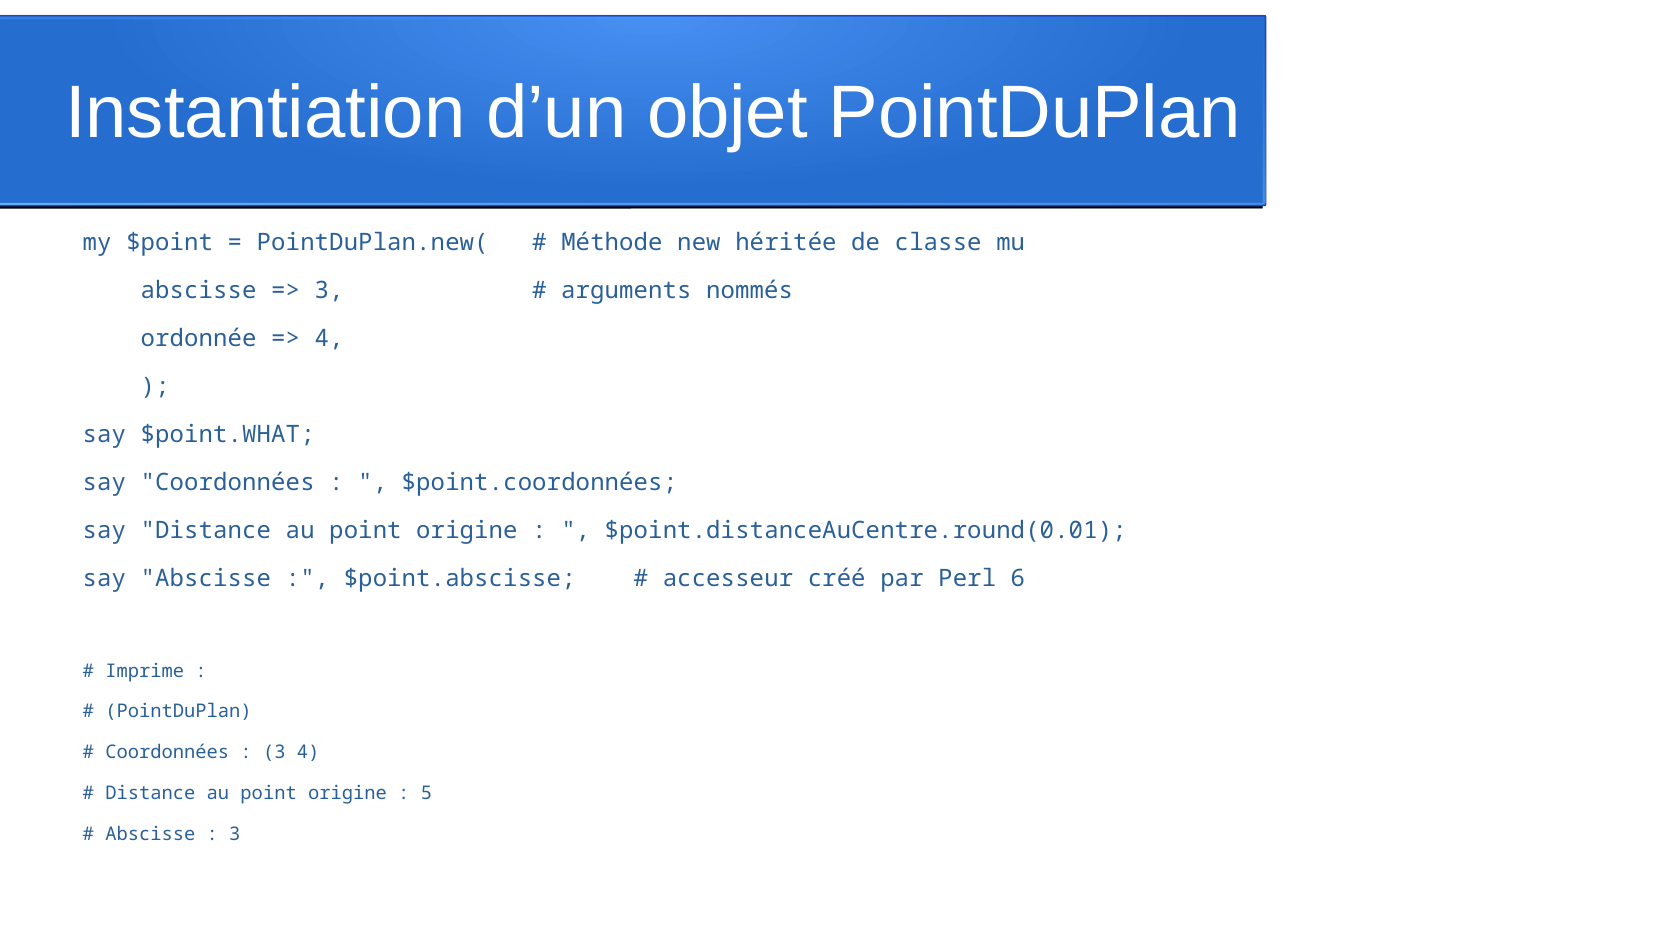

# Instantiation d’un objet PointDuPlan
my $point = PointDuPlan.new( # Méthode new héritée de classe mu
 abscisse => 3, # arguments nommés
 ordonnée => 4,
 );
say $point.WHAT;
say "Coordonnées : ", $point.coordonnées;
say "Distance au point origine : ", $point.distanceAuCentre.round(0.01);
say "Abscisse :", $point.abscisse; # accesseur créé par Perl 6
# Imprime :
# (PointDuPlan)
# Coordonnées : (3 4)
# Distance au point origine : 5
# Abscisse : 3